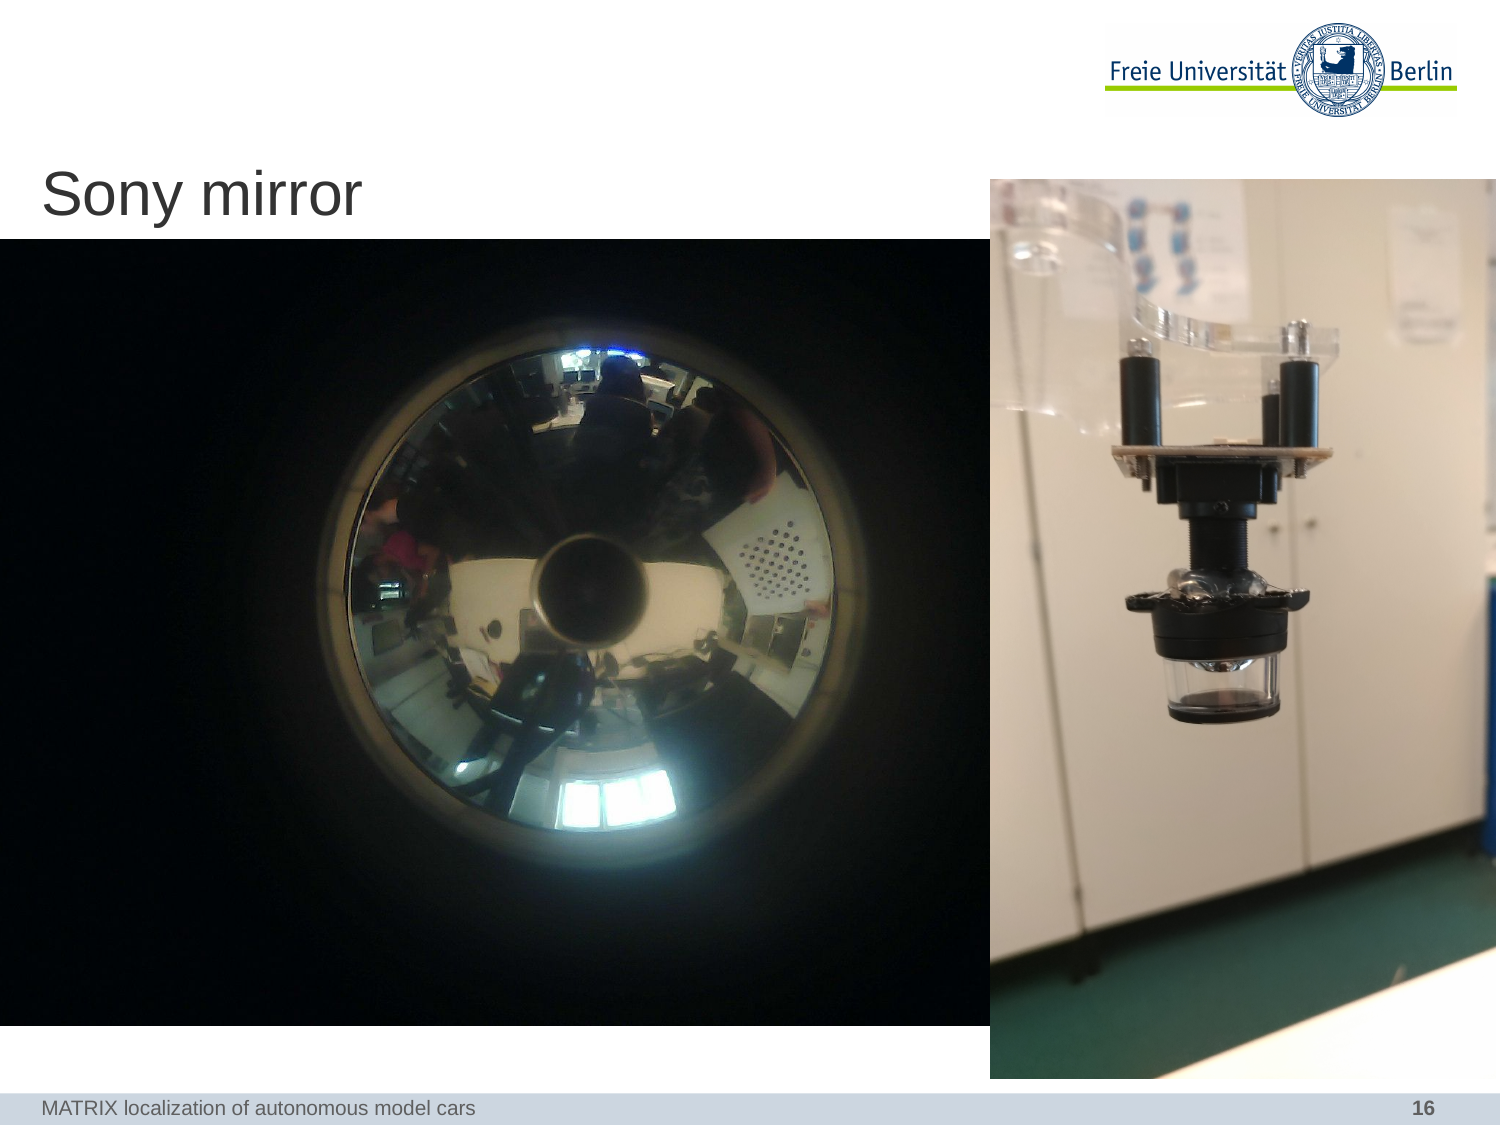

# Sony mirror
MATRIX localization of autonomous model cars